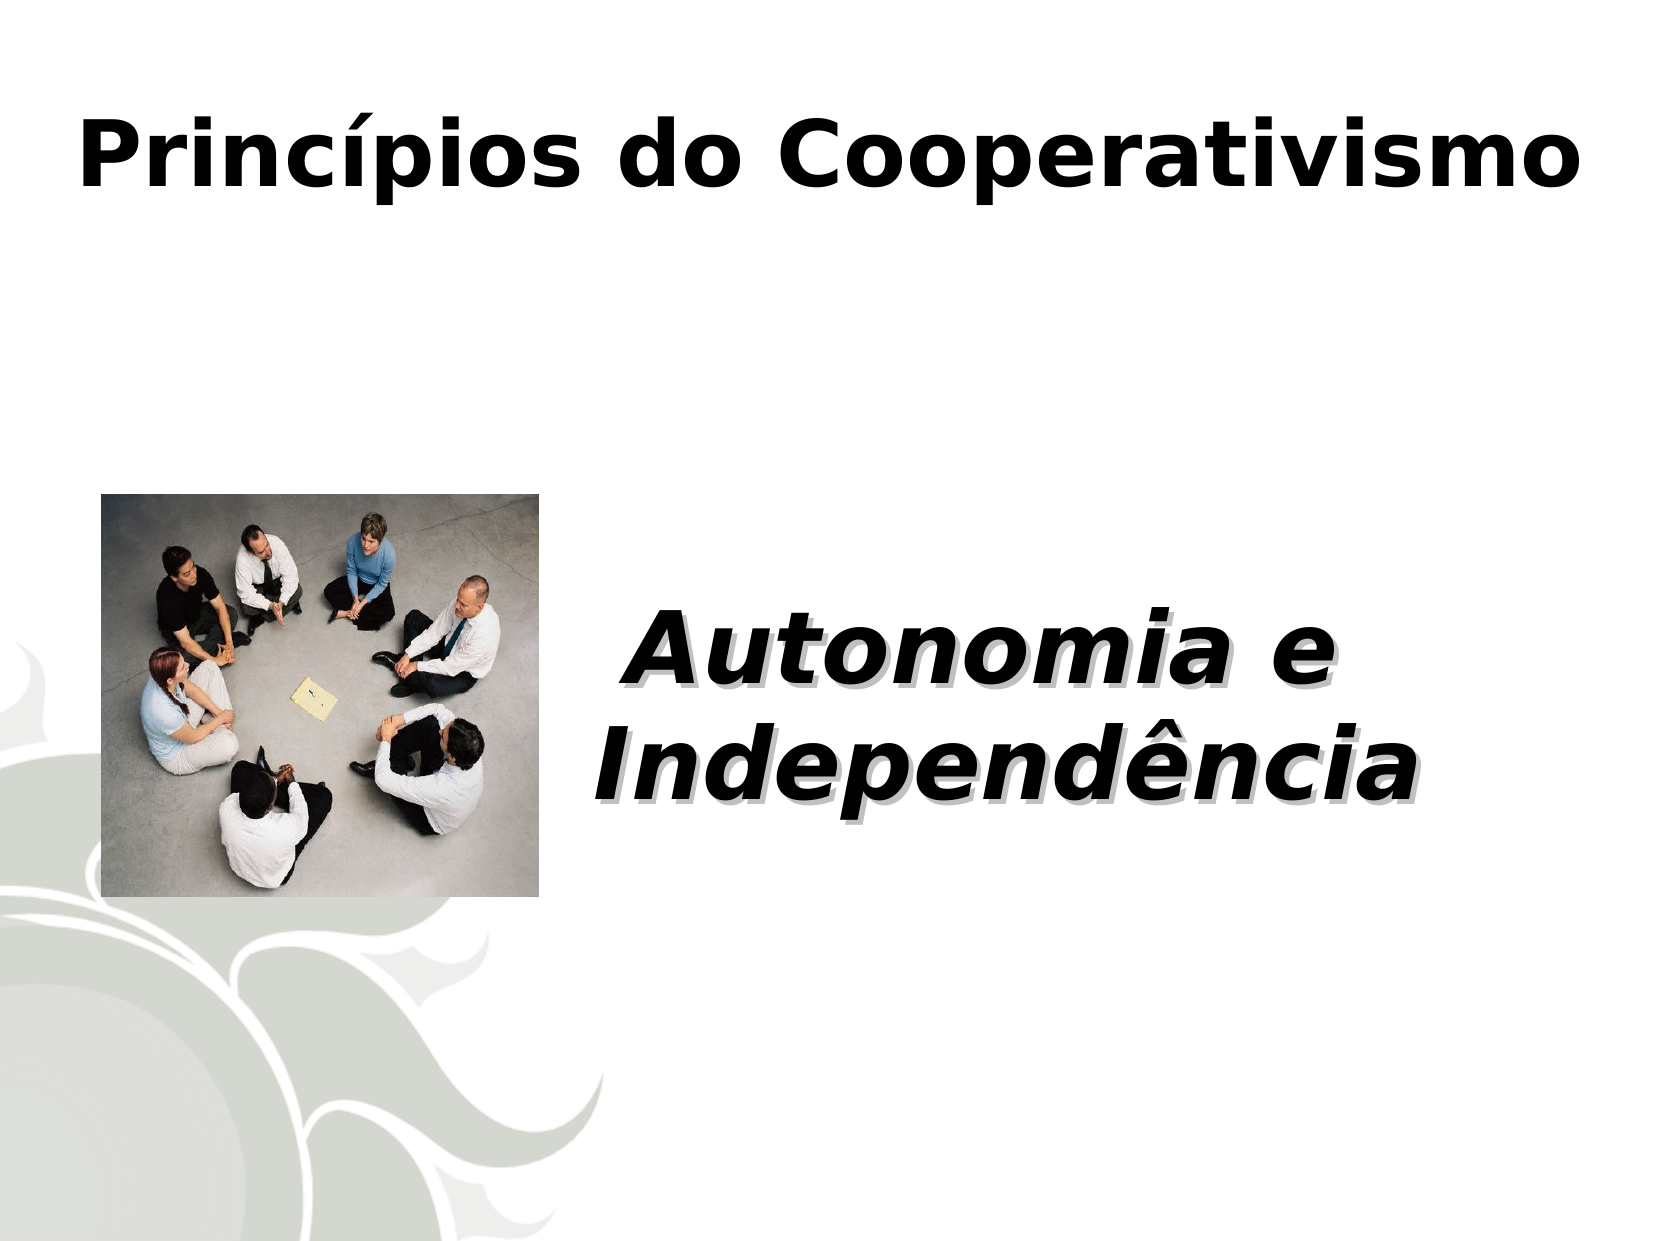

# Princípios do Cooperativismo
Autonomia e Independência